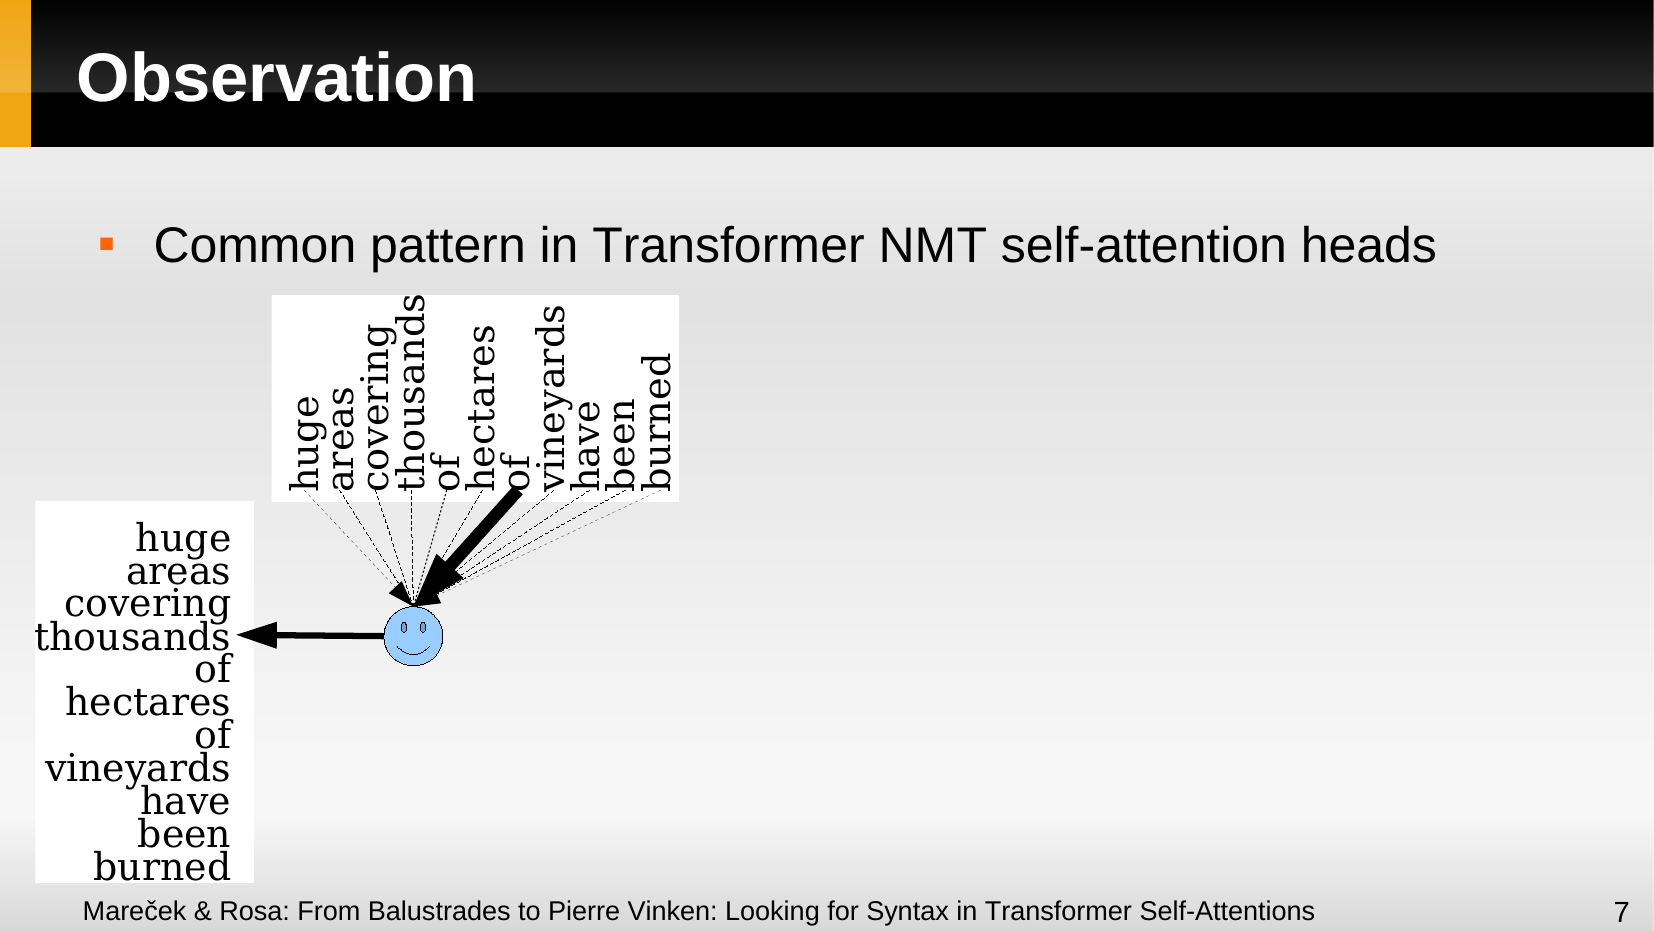

# Observation
Common pattern in Transformer NMT self-attention heads
Mareček & Rosa: From Balustrades to Pierre Vinken: Looking for Syntax in Transformer Self-Attentions
7